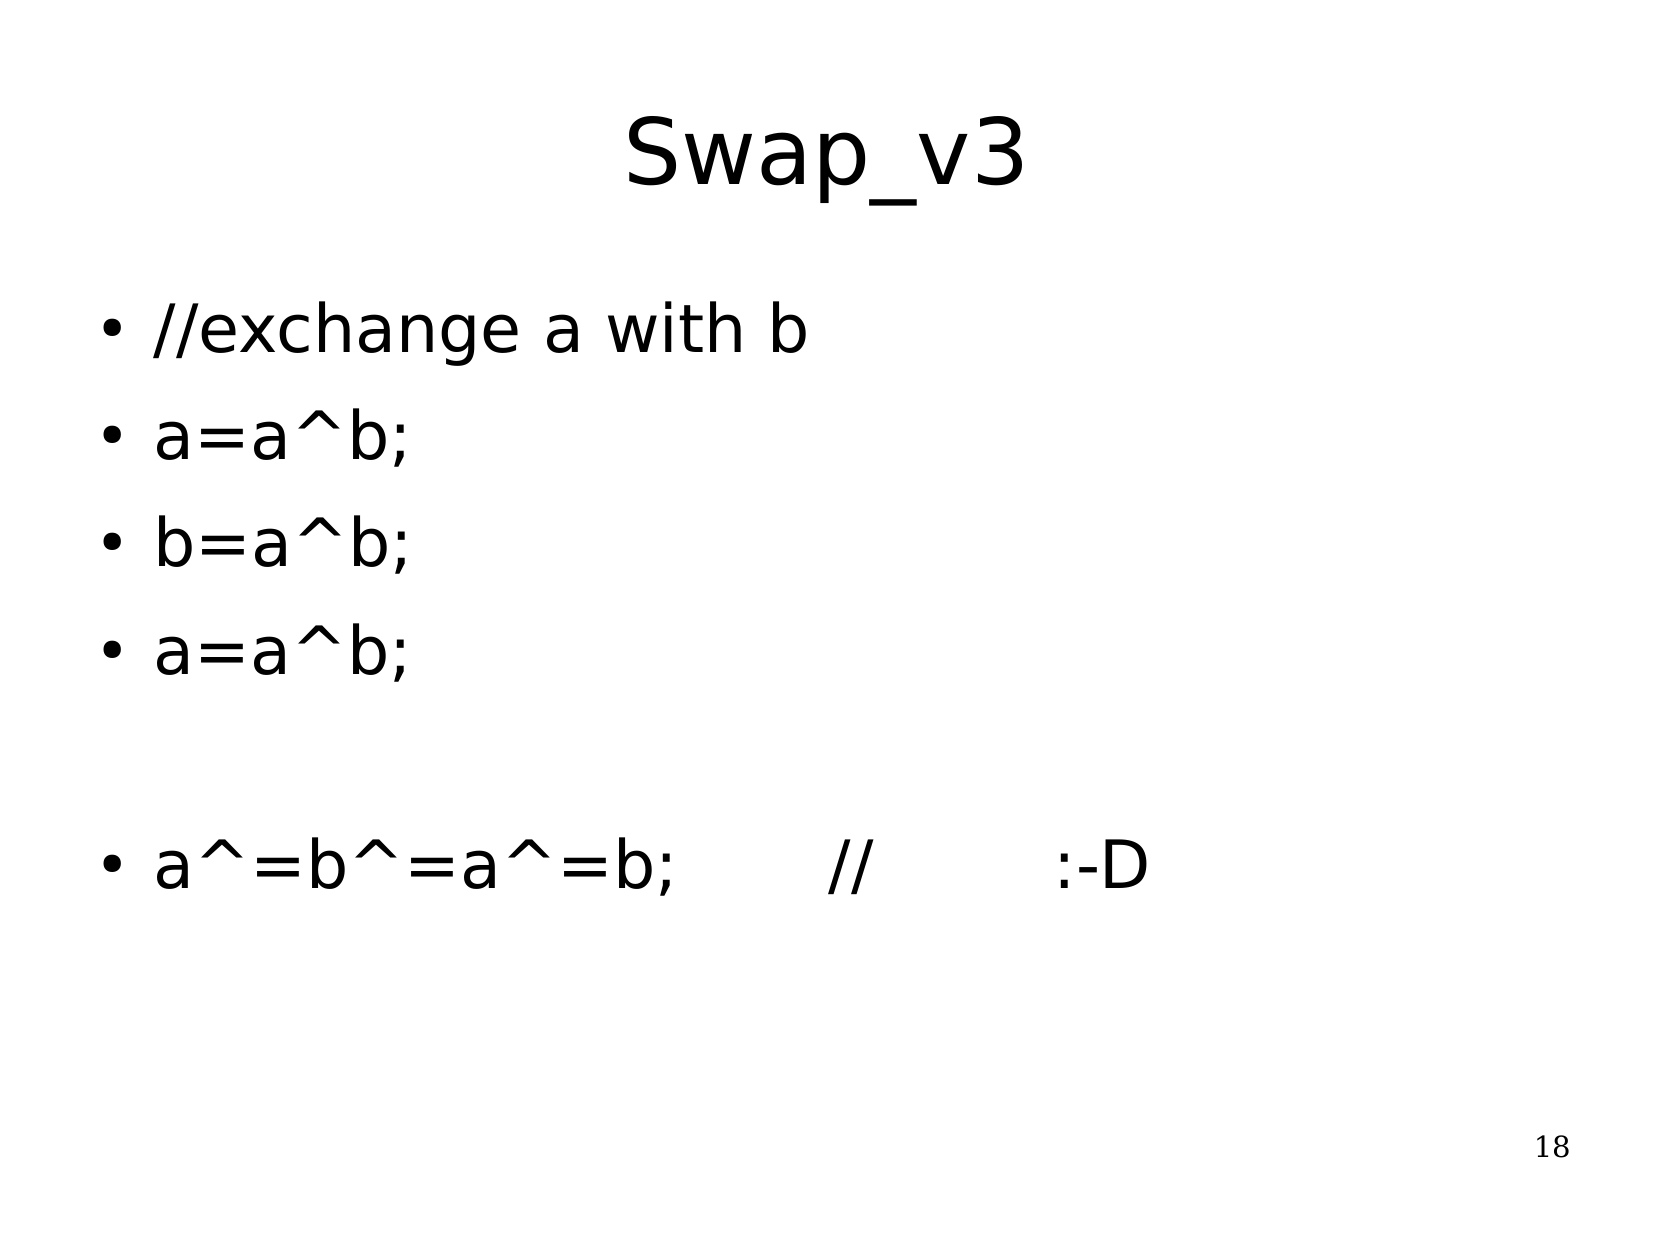

# Swap_v3
//exchange a with b
a=a^b;
b=a^b;
a=a^b;
a^=b^=a^=b;		//			:-D
18